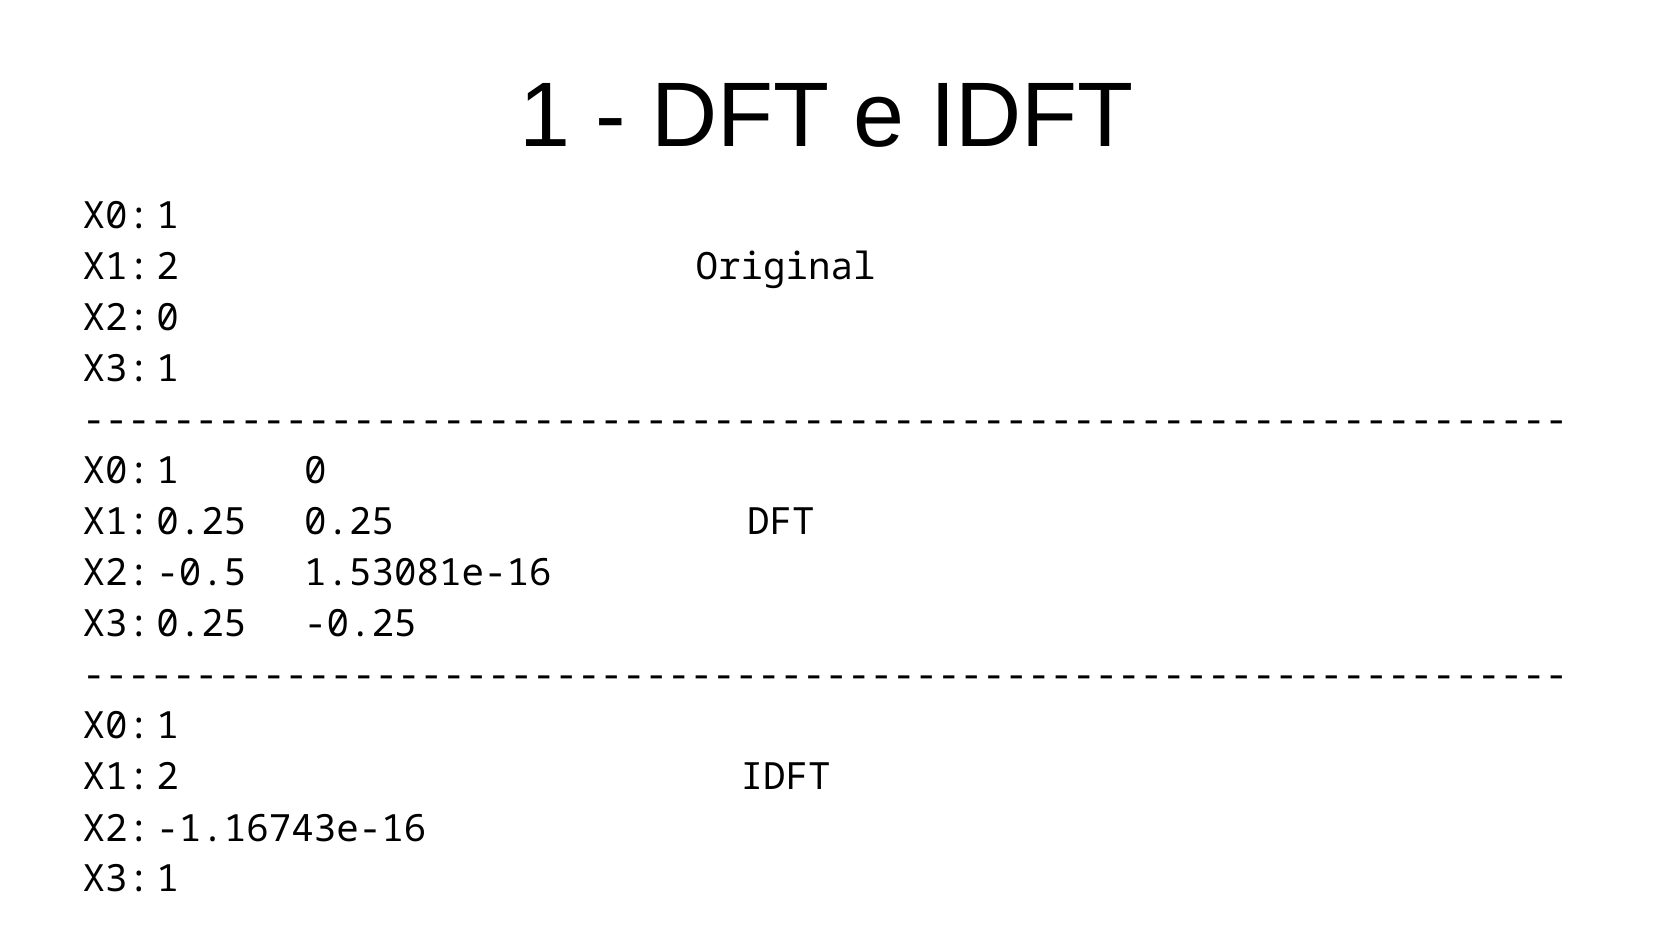

# 1 - DFT e IDFT
X0:	1
X1:	2							 Original
X2:	0
X3:	1
------------------------------------------------------------------
X0:	1		0
X1:	0.25	0.25					DFT
X2:	-0.5	1.53081e-16
X3:	0.25	-0.25
------------------------------------------------------------------
X0:	1
X1:	2							 IDFT
X2:	-1.16743e-16
X3:	1